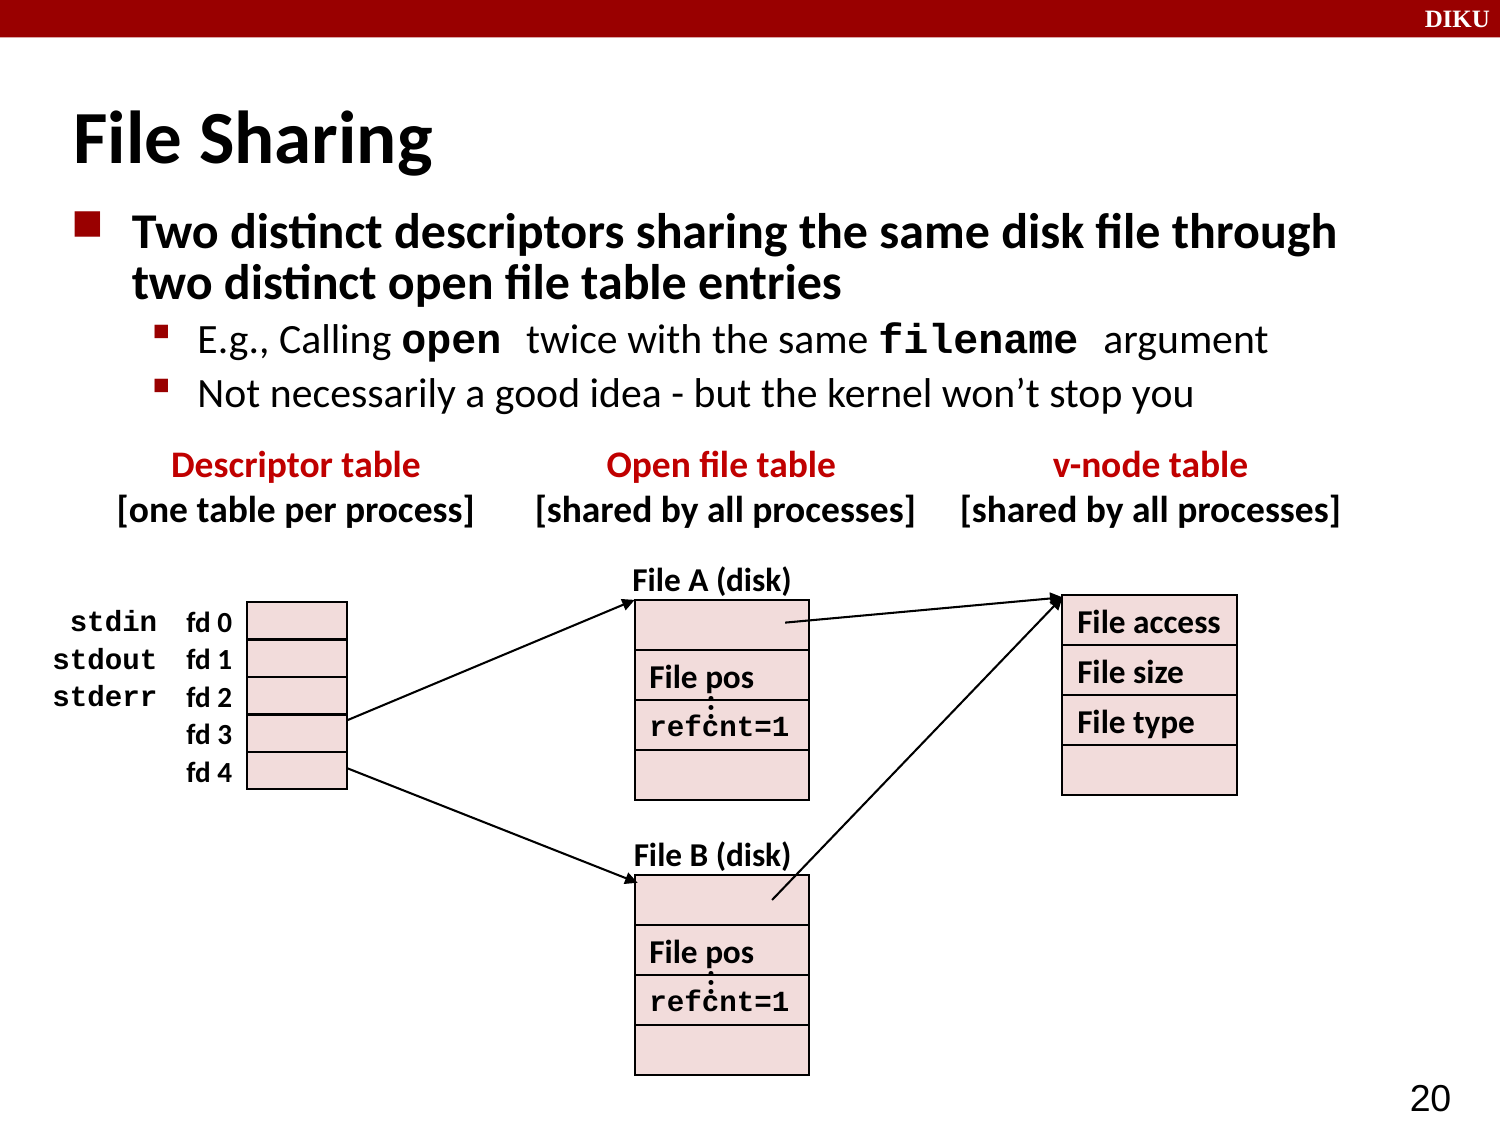

File Sharing
Two distinct descriptors sharing the same disk file through two distinct open file table entries
E.g., Calling open twice with the same filename argument
Not necessarily a good idea - but the kernel won’t stop you
Descriptor table
[one table per process]
Open file table
[shared by all processes]
v-node table
[shared by all processes]
File A (disk)
File access
stdin
fd 0
stdout
fd 1
File size
File pos
stderr
fd 2
File type
refcnt=1
fd 3
...
...
fd 4
File B (disk)
File pos
refcnt=1
...